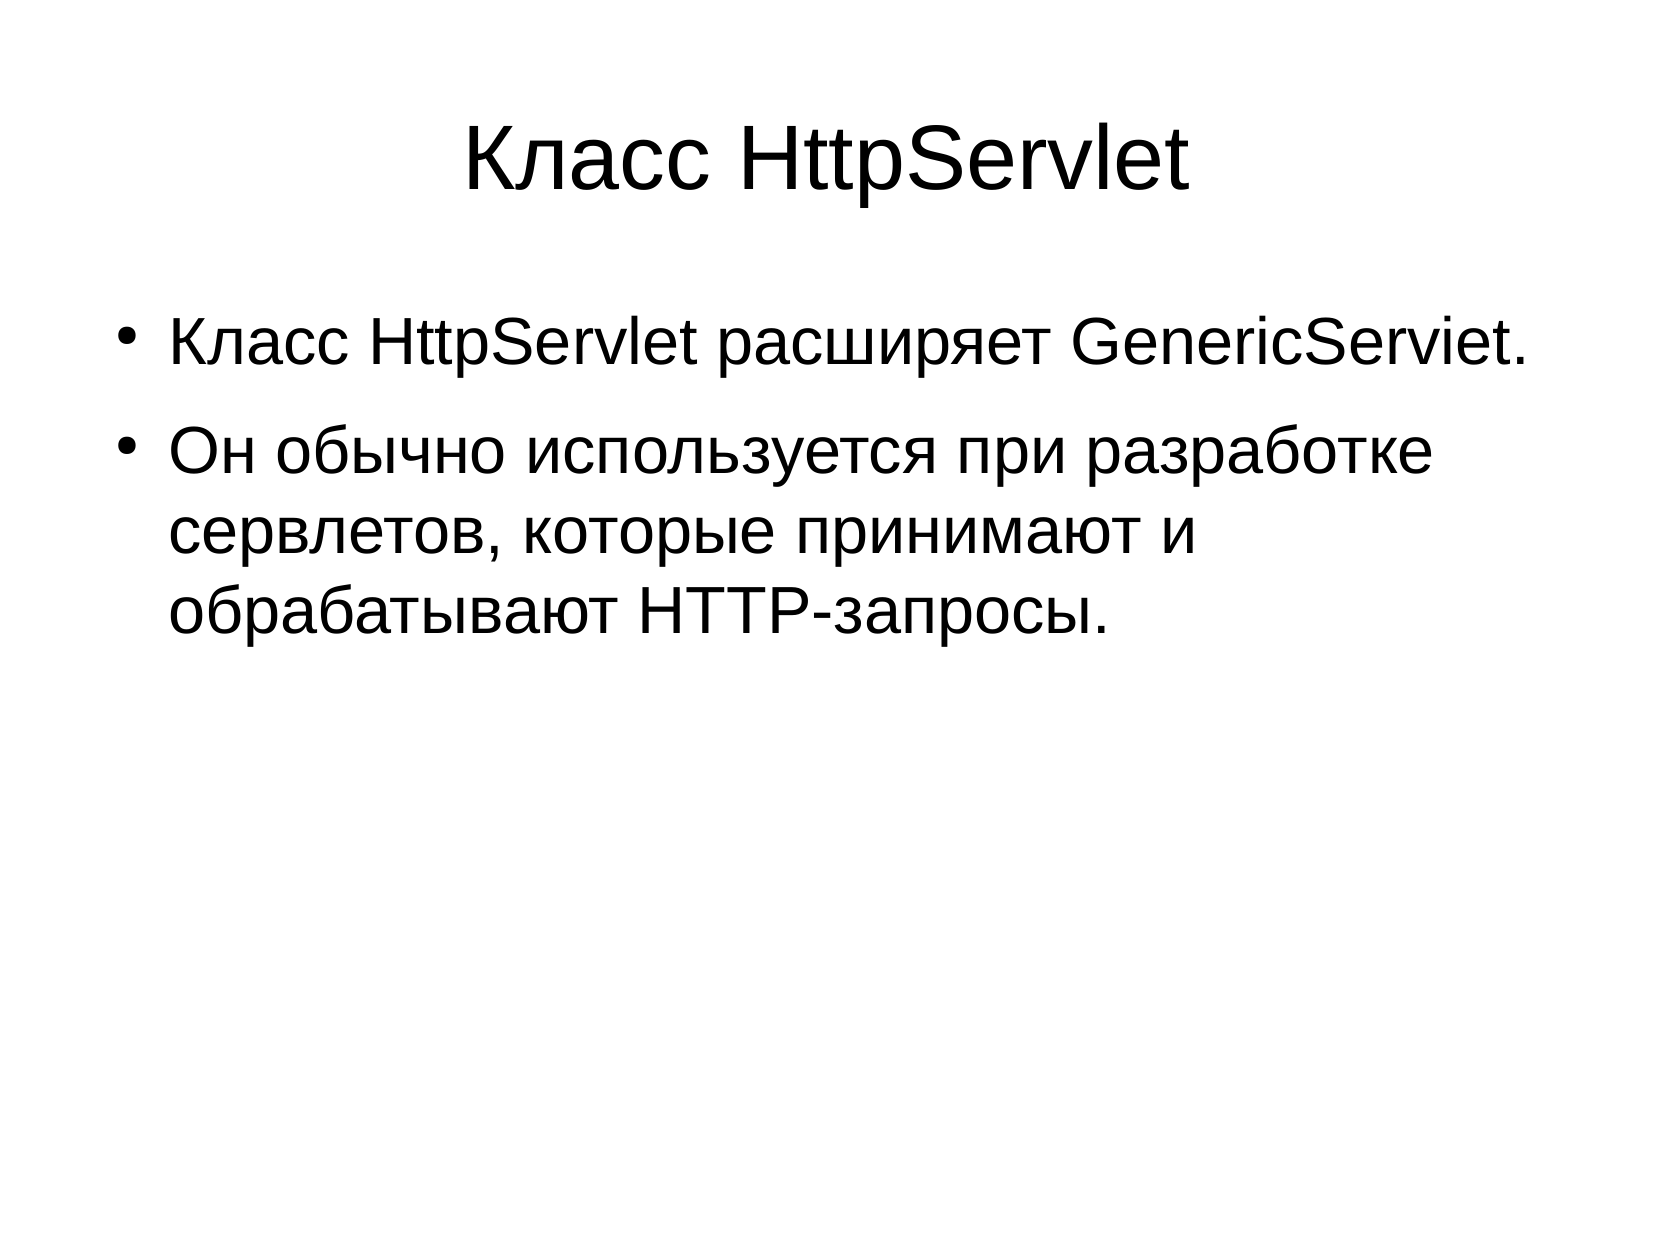

# Класс HttpServlet
Класс HttpServlet расширяет GenericServiet.
Он обычно используется при разработке сервлетов, которые принимают и обрабатывают HTTP-запросы.